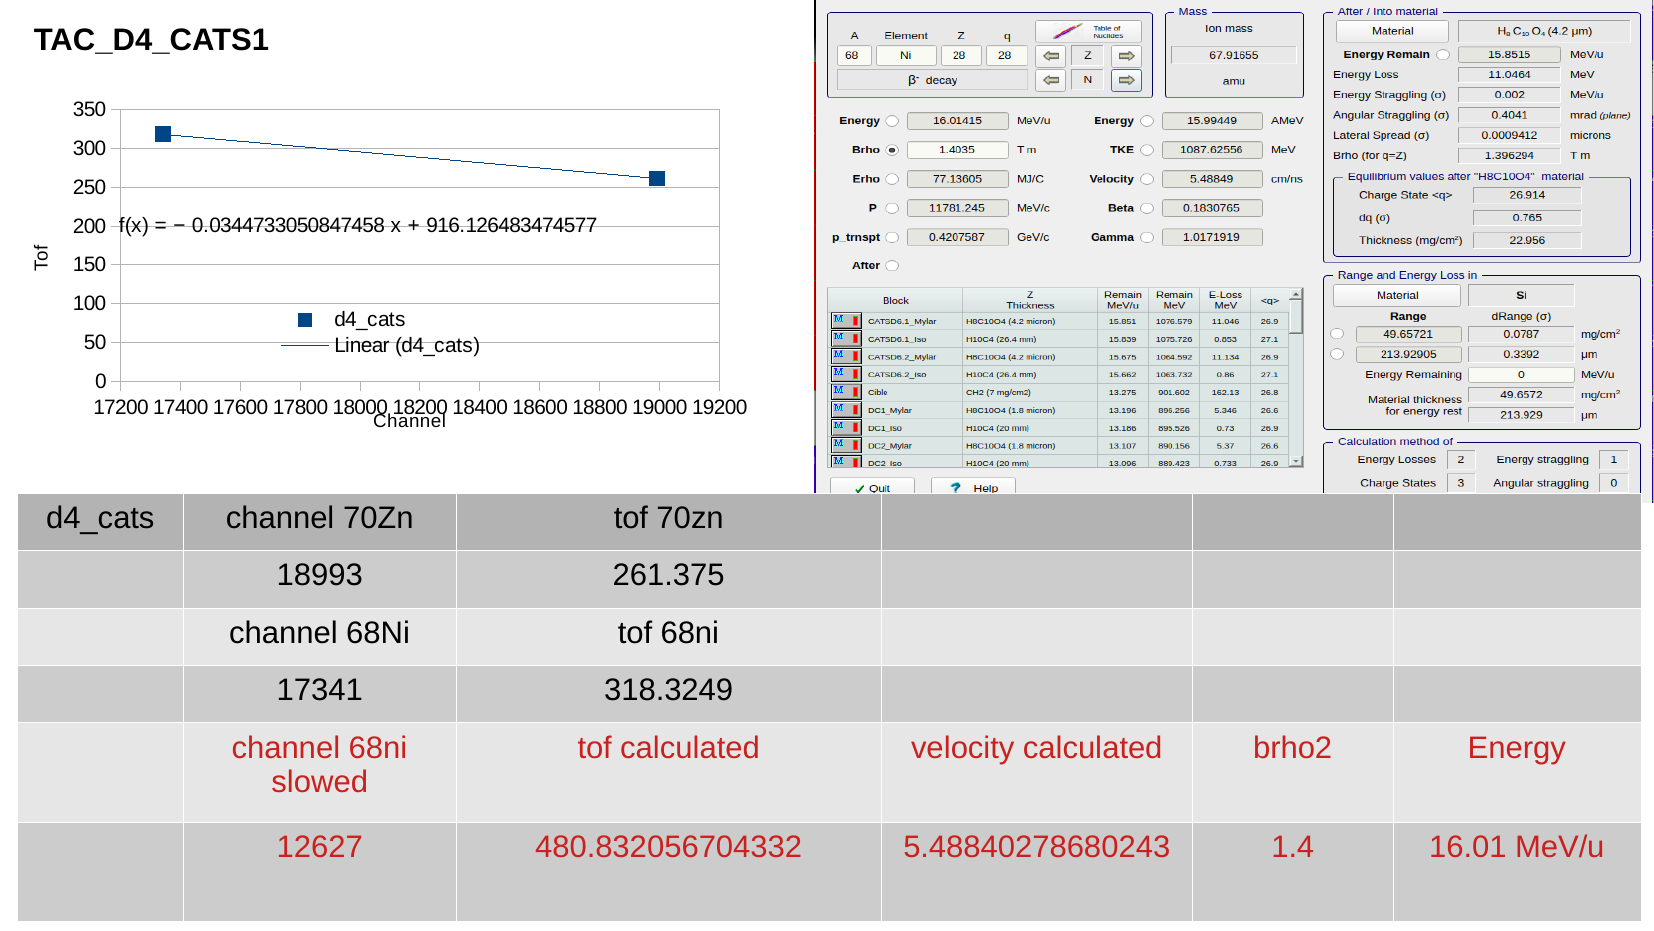

TAC_D4_CATS1
### Chart
| Category | d4_cats |
|---|---|| d4\_cats | channel 70Zn | tof 70zn | | | |
| --- | --- | --- | --- | --- | --- |
| | 18993 | 261.375 | | | |
| | channel 68Ni | tof 68ni | | | |
| | 17341 | 318.3249 | | | |
| | channel 68ni slowed | tof calculated | velocity calculated | brho2 | Energy |
| | 12627 | 480.832056704332 | 5.48840278680243 | 1.4 | 16.01 MeV/u |